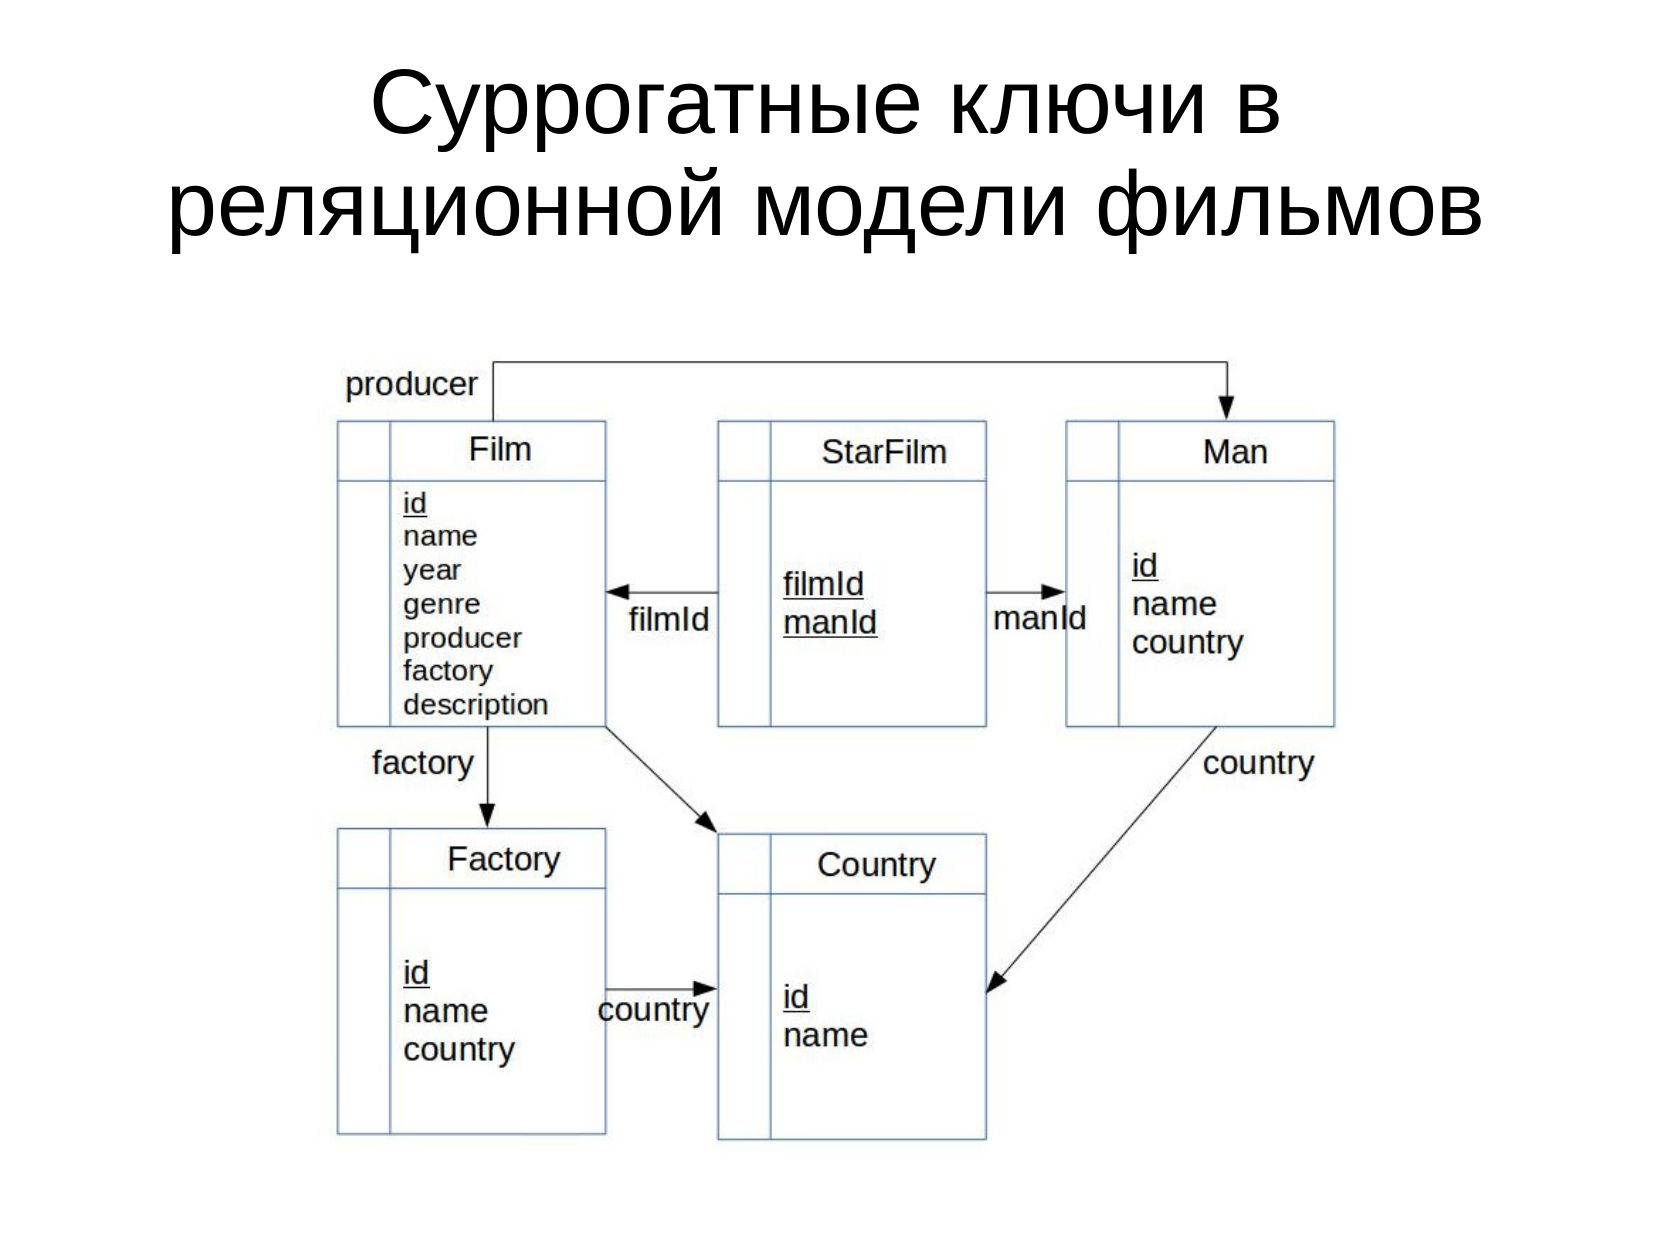

# Суррогатные ключи в реляционной модели фильмов